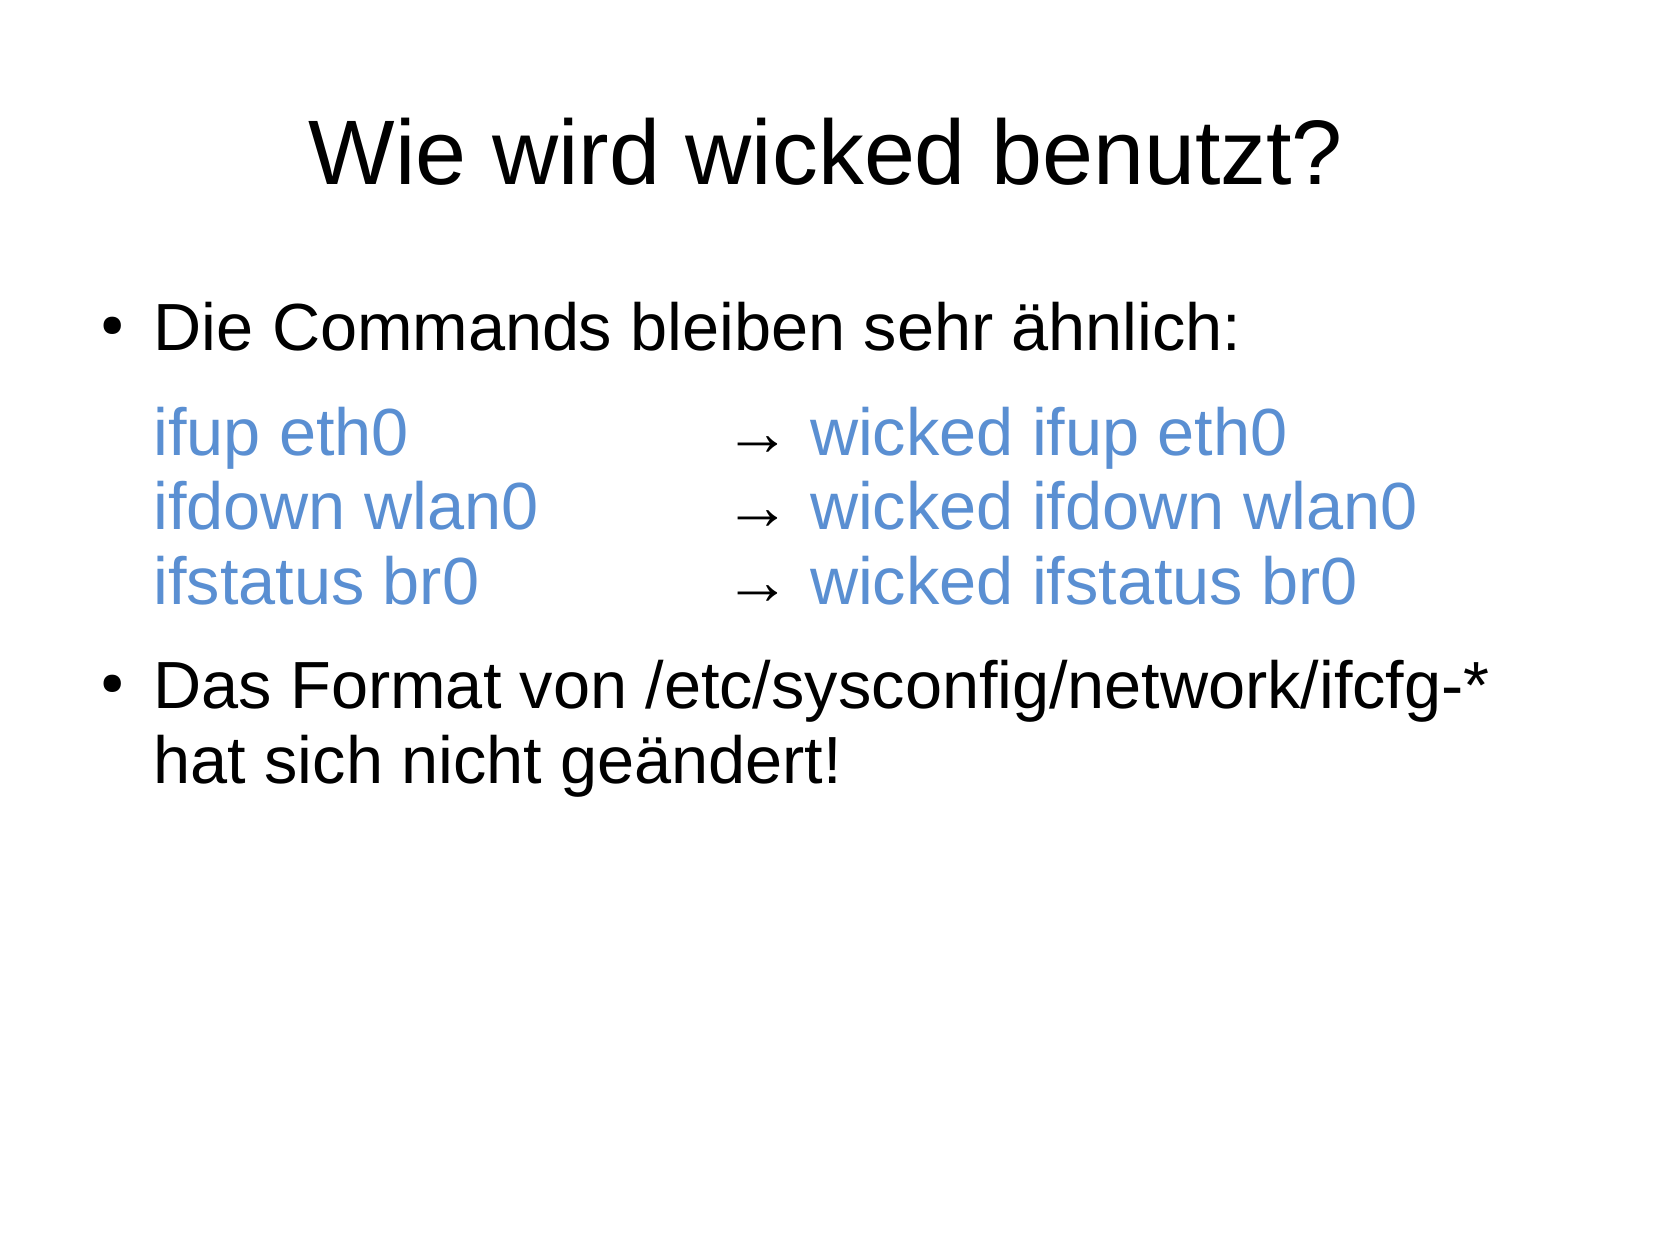

# Wie wird wicked benutzt?
Die Commands bleiben sehr ähnlich:
ifup eth0	→ wicked ifup eth0
ifdown wlan0	→ wicked ifdown wlan0
ifstatus br0	→ wicked ifstatus br0
Das Format von /etc/sysconfig/network/ifcfg-* hat sich nicht geändert!